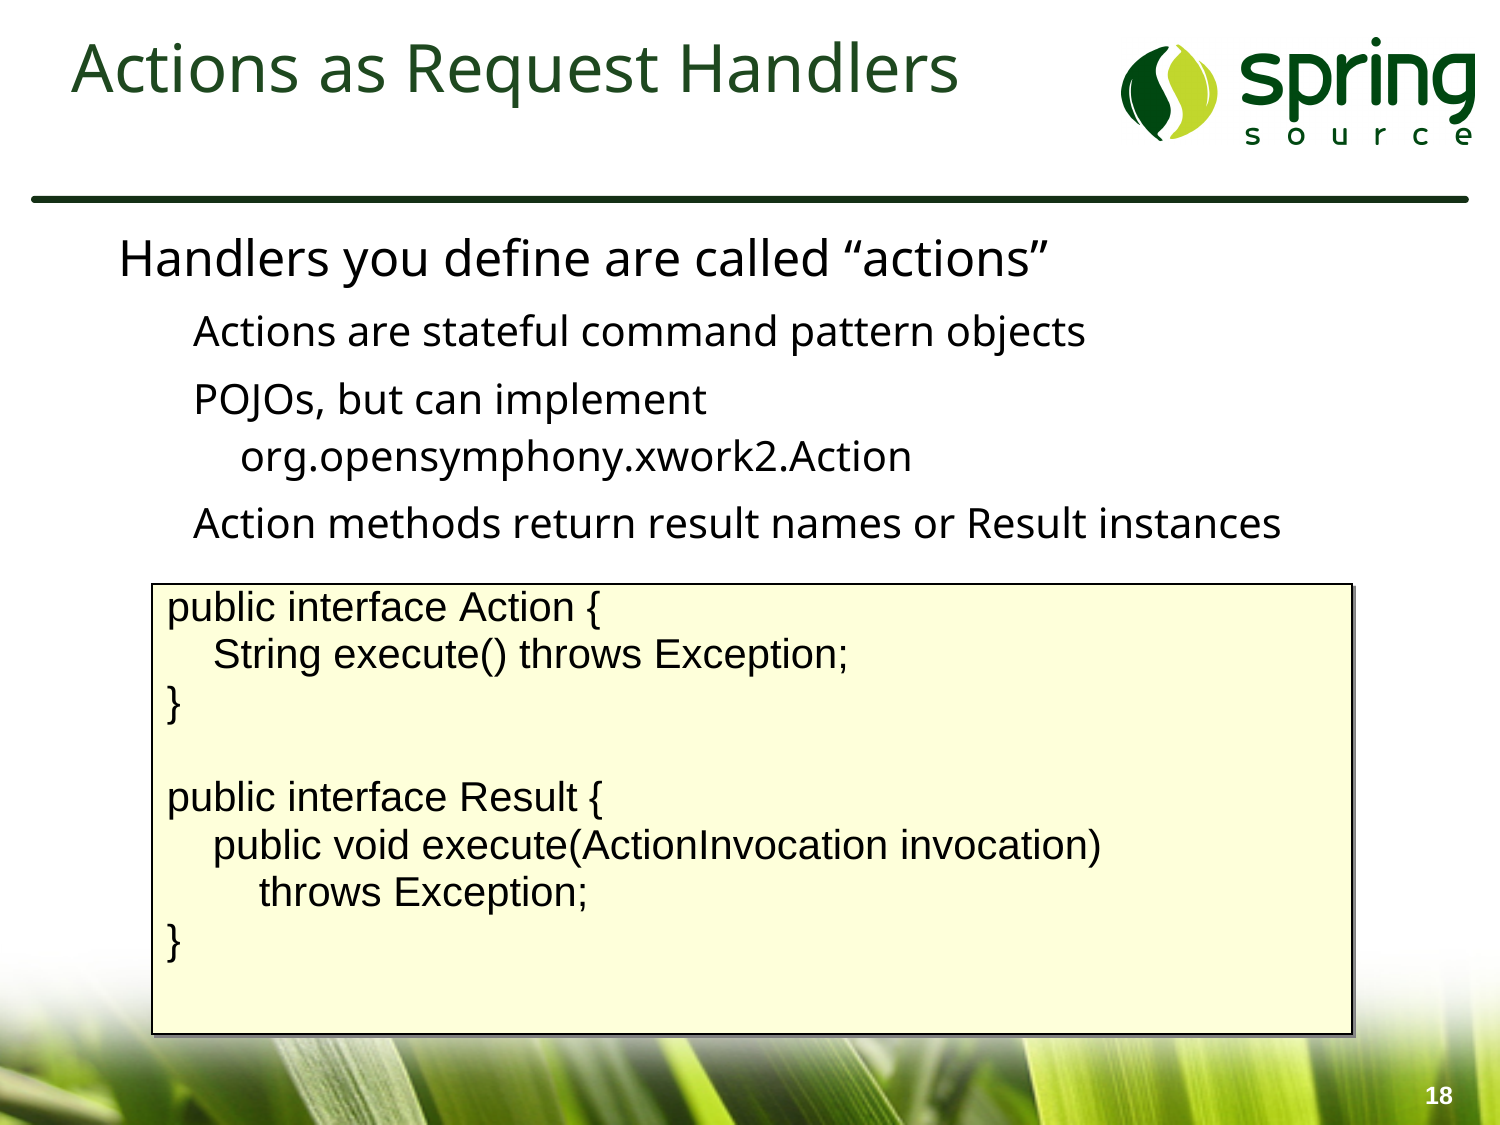

# Actions as Request Handlers
Handlers you define are called “actions”
Actions are stateful command pattern objects
POJOs, but can implement org.opensymphony.xwork2.Action
Action methods return result names or Result instances
public interface Action {
 String execute() throws Exception;
}
public interface Result {
 public void execute(ActionInvocation invocation)
 throws Exception;
}